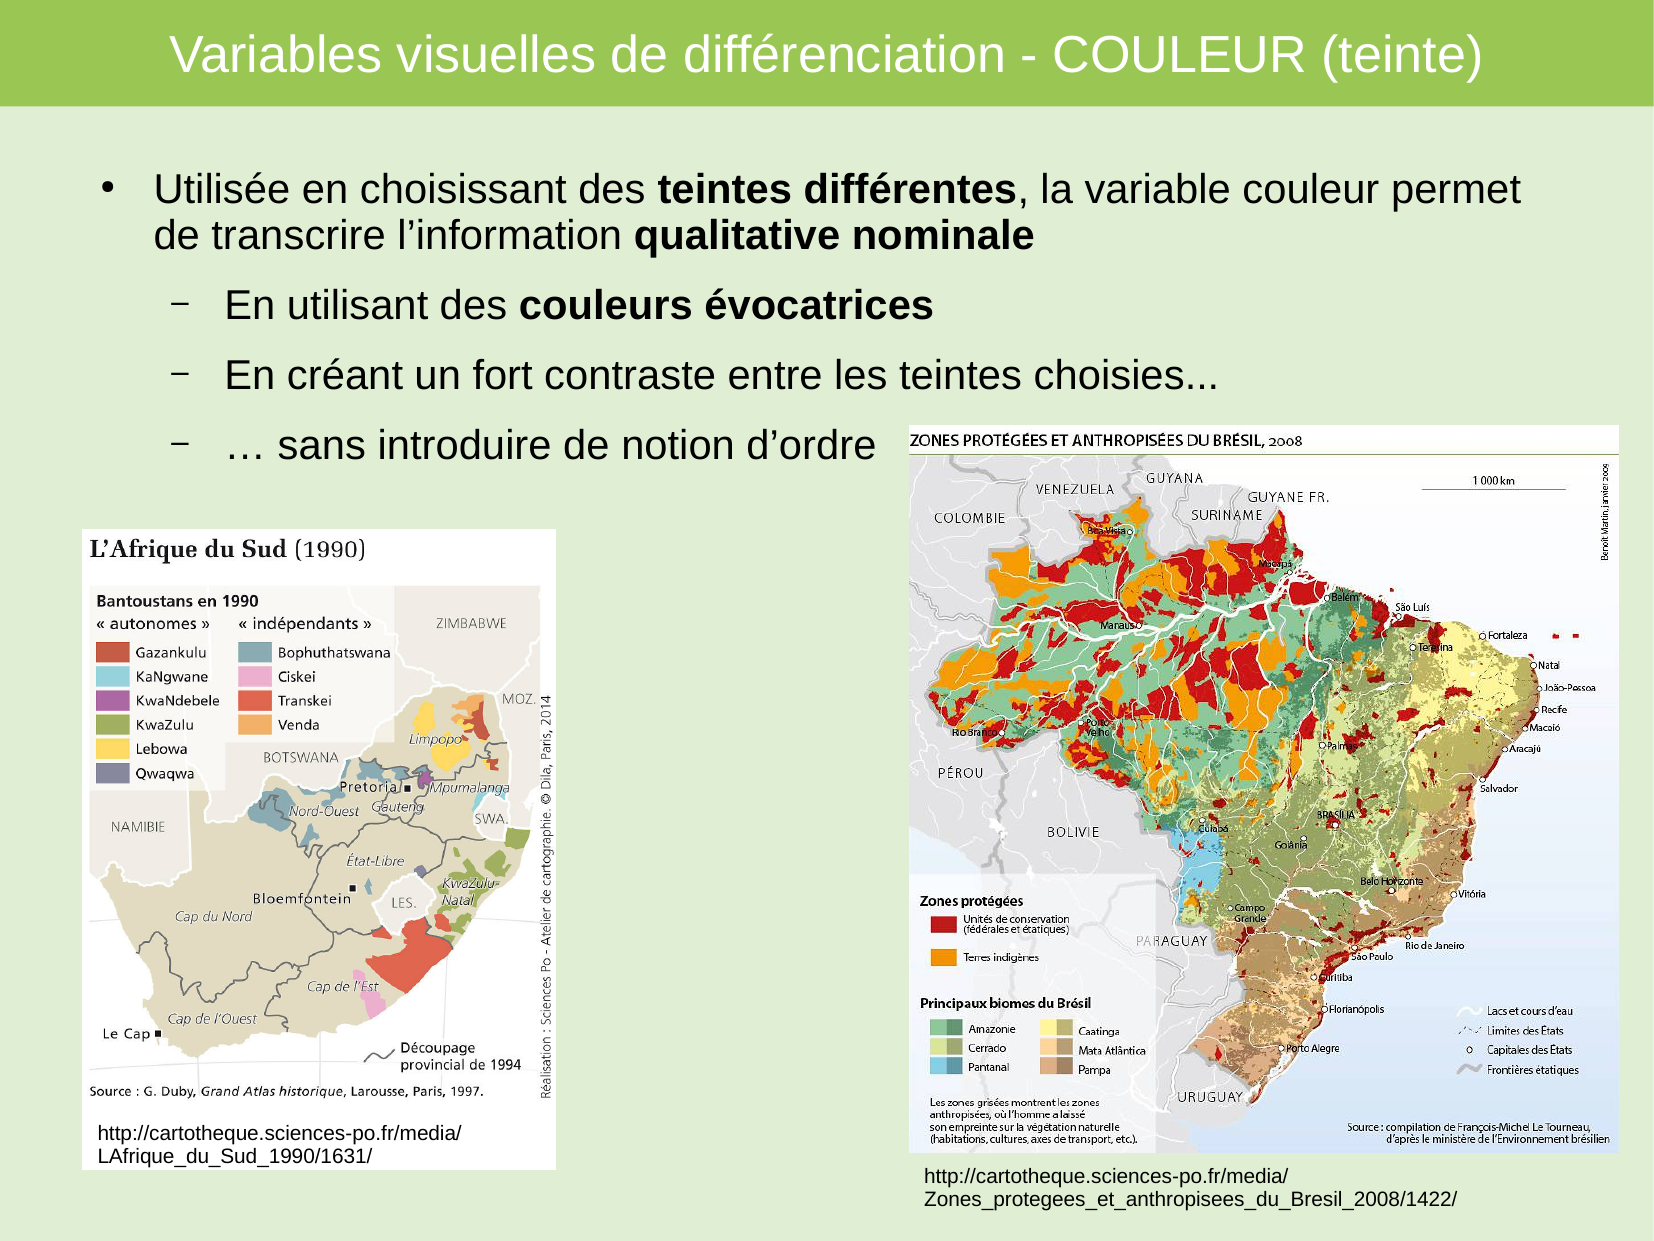

# Variables visuelles de différenciation - COULEUR (teinte)
Utilisée en choisissant des teintes différentes, la variable couleur permet de transcrire l’information qualitative nominale
En utilisant des couleurs évocatrices
En créant un fort contraste entre les teintes choisies...
… sans introduire de notion d’ordre
http://cartotheque.sciences-po.fr/media/LAfrique_du_Sud_1990/1631/
http://cartotheque.sciences-po.fr/media/Zones_protegees_et_anthropisees_du_Bresil_2008/1422/